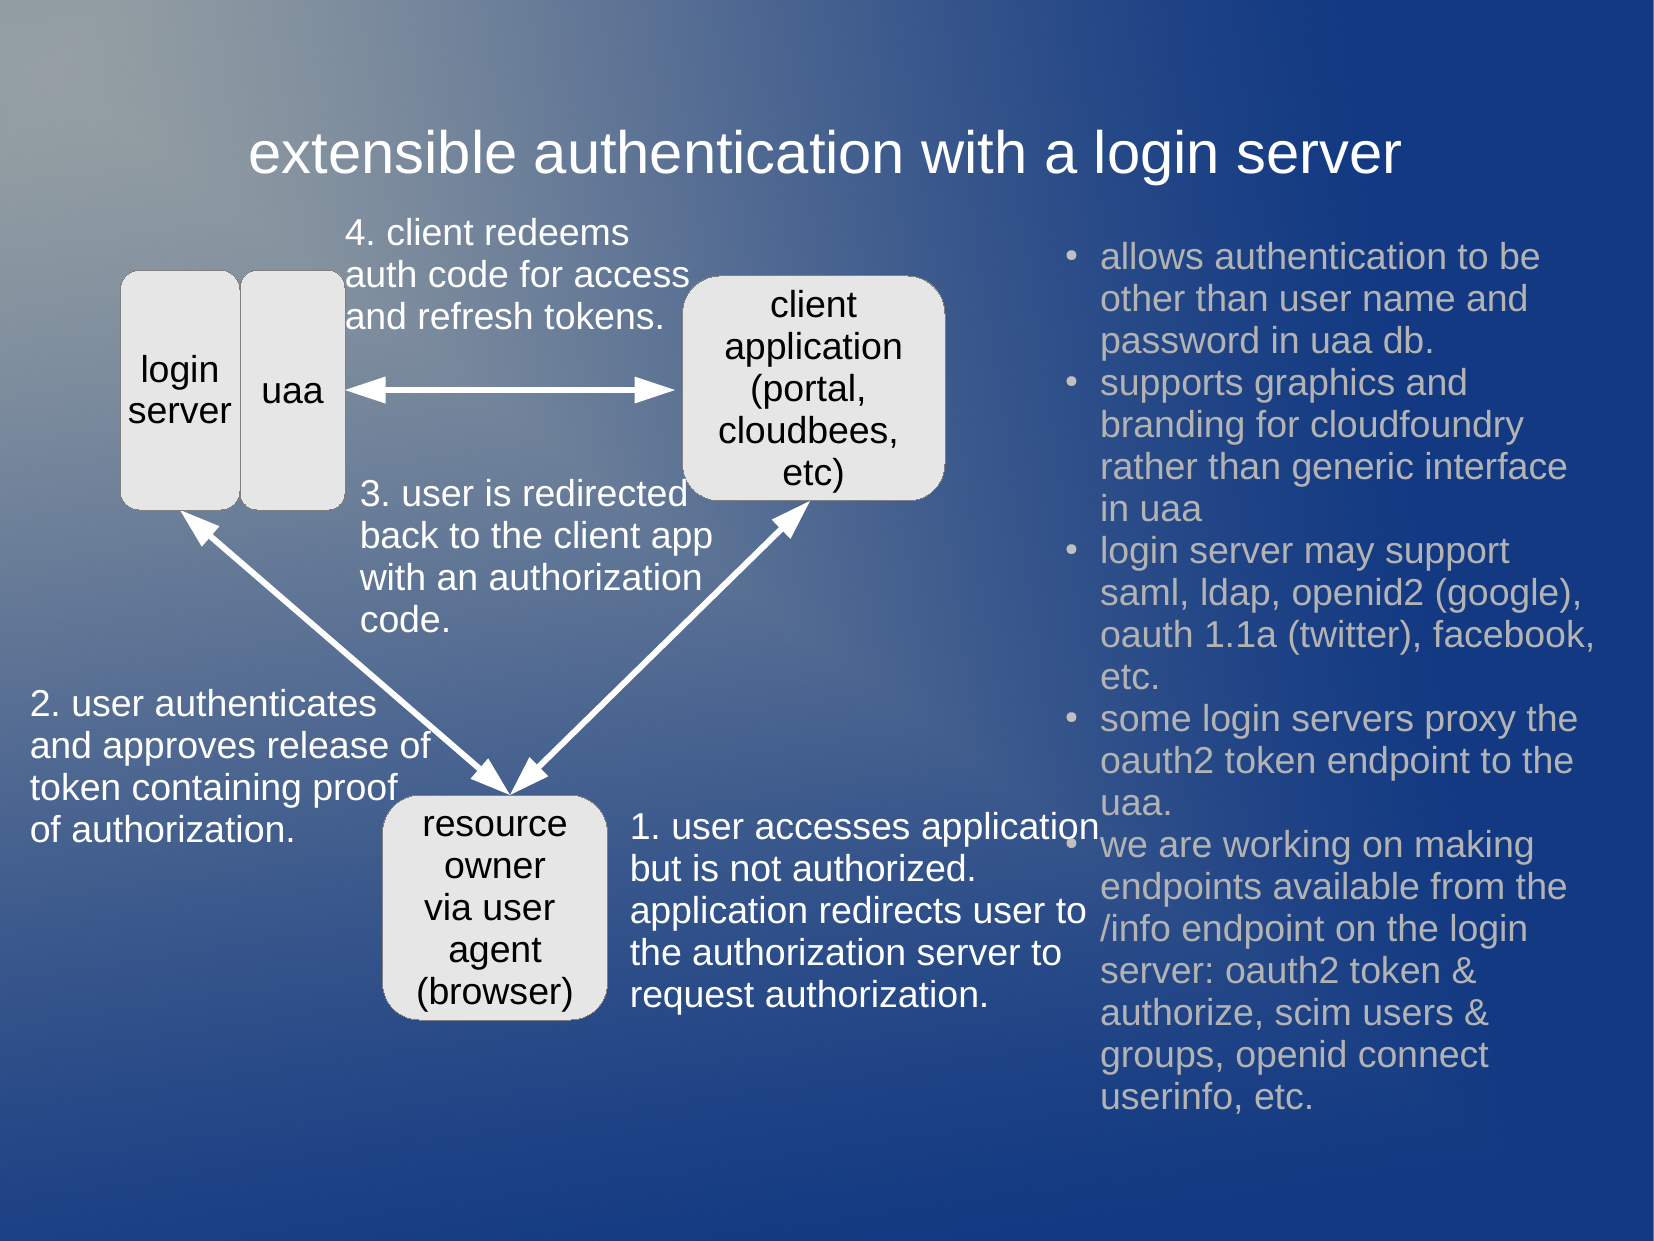

# extensible authentication with a login server
4. client redeems auth code for access and refresh tokens.
allows authentication to be other than user name and password in uaa db.
supports graphics and branding for cloudfoundry rather than generic interface in uaa
login server may support saml, ldap, openid2 (google), oauth 1.1a (twitter), facebook, etc.
some login servers proxy the oauth2 token endpoint to the uaa.
we are working on making endpoints available from the /info endpoint on the login server: oauth2 token & authorize, scim users & groups, openid connect userinfo, etc.
login
server
uaa
client
application
(portal,
cloudbees,
etc)
3. user is redirected
back to the client app
with an authorization code.
2. user authenticates and approves release of token containing proof of authorization.
resource
owner
via user
agent
(browser)
1. user accesses application
but is not authorized.
application redirects user to
the authorization server to
request authorization.